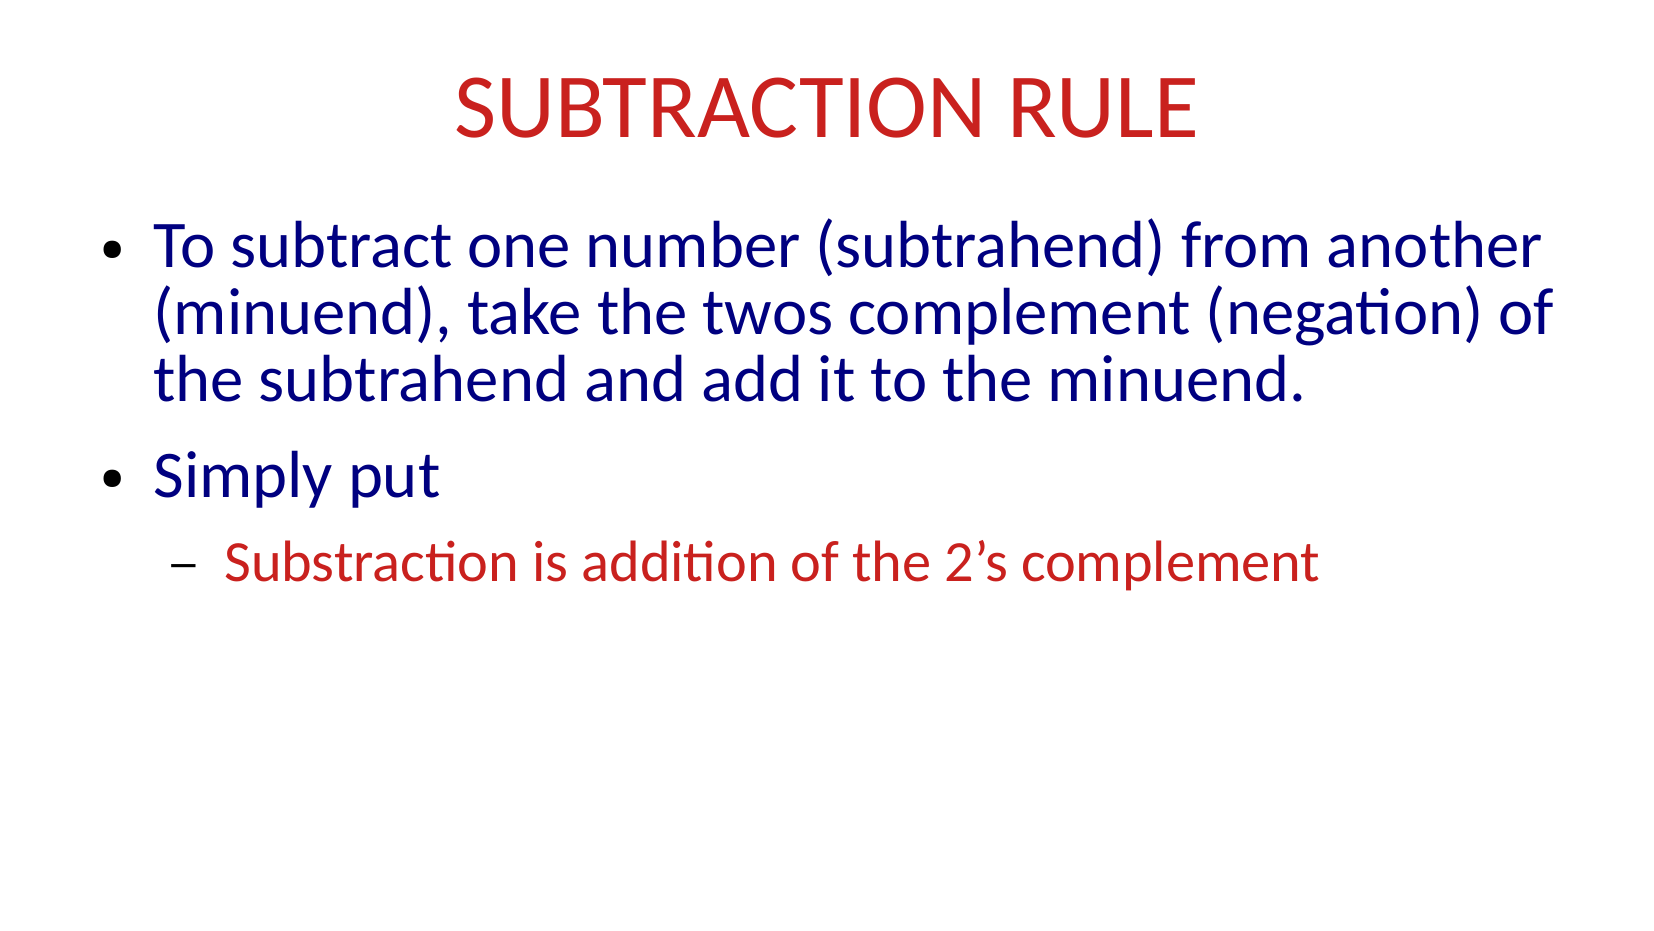

# SUBTRACTION RULE
To subtract one number (subtrahend) from another (minuend), take the twos complement (negation) of the subtrahend and add it to the minuend.
Simply put
Substraction is addition of the 2’s complement